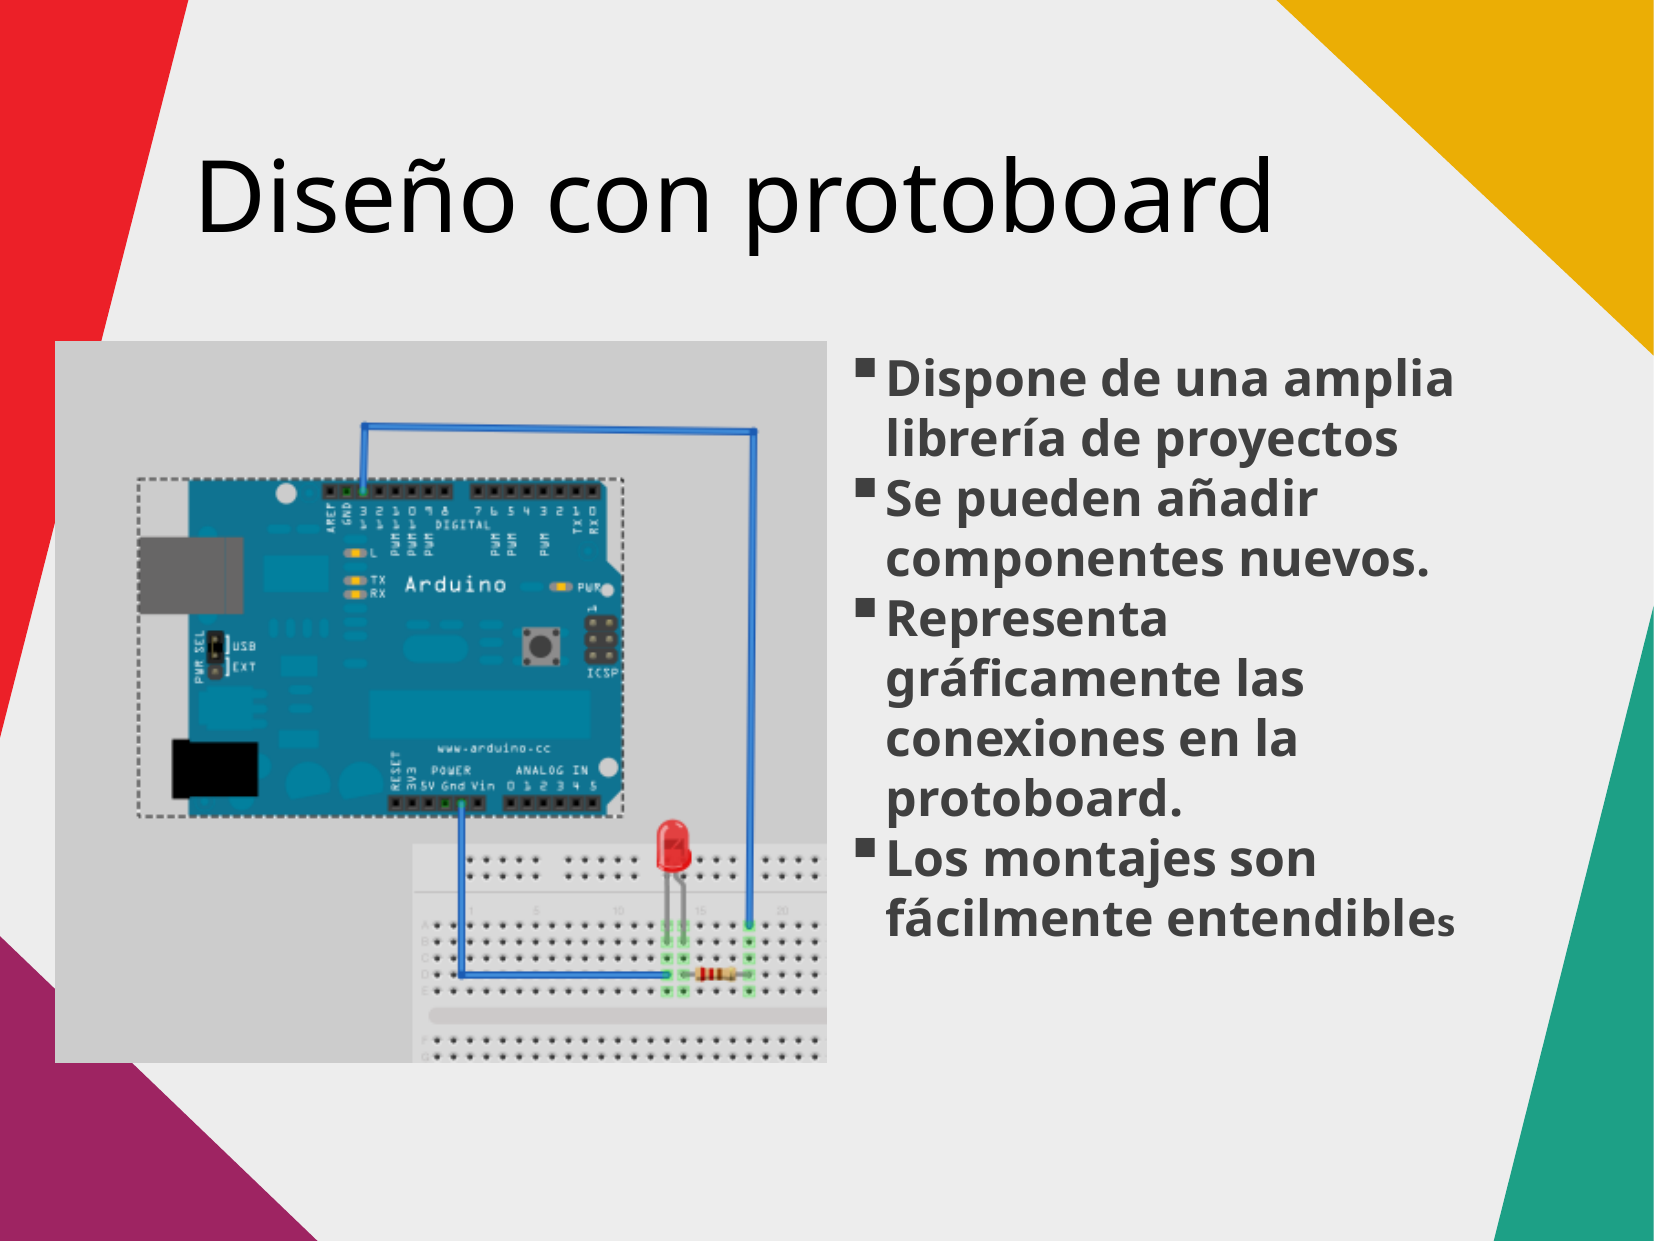

Diseño con protoboard
Dispone de una amplia librería de proyectos
Se pueden añadir componentes nuevos.
Representa gráficamente las conexiones en la protoboard.
Los montajes son fácilmente entendibles